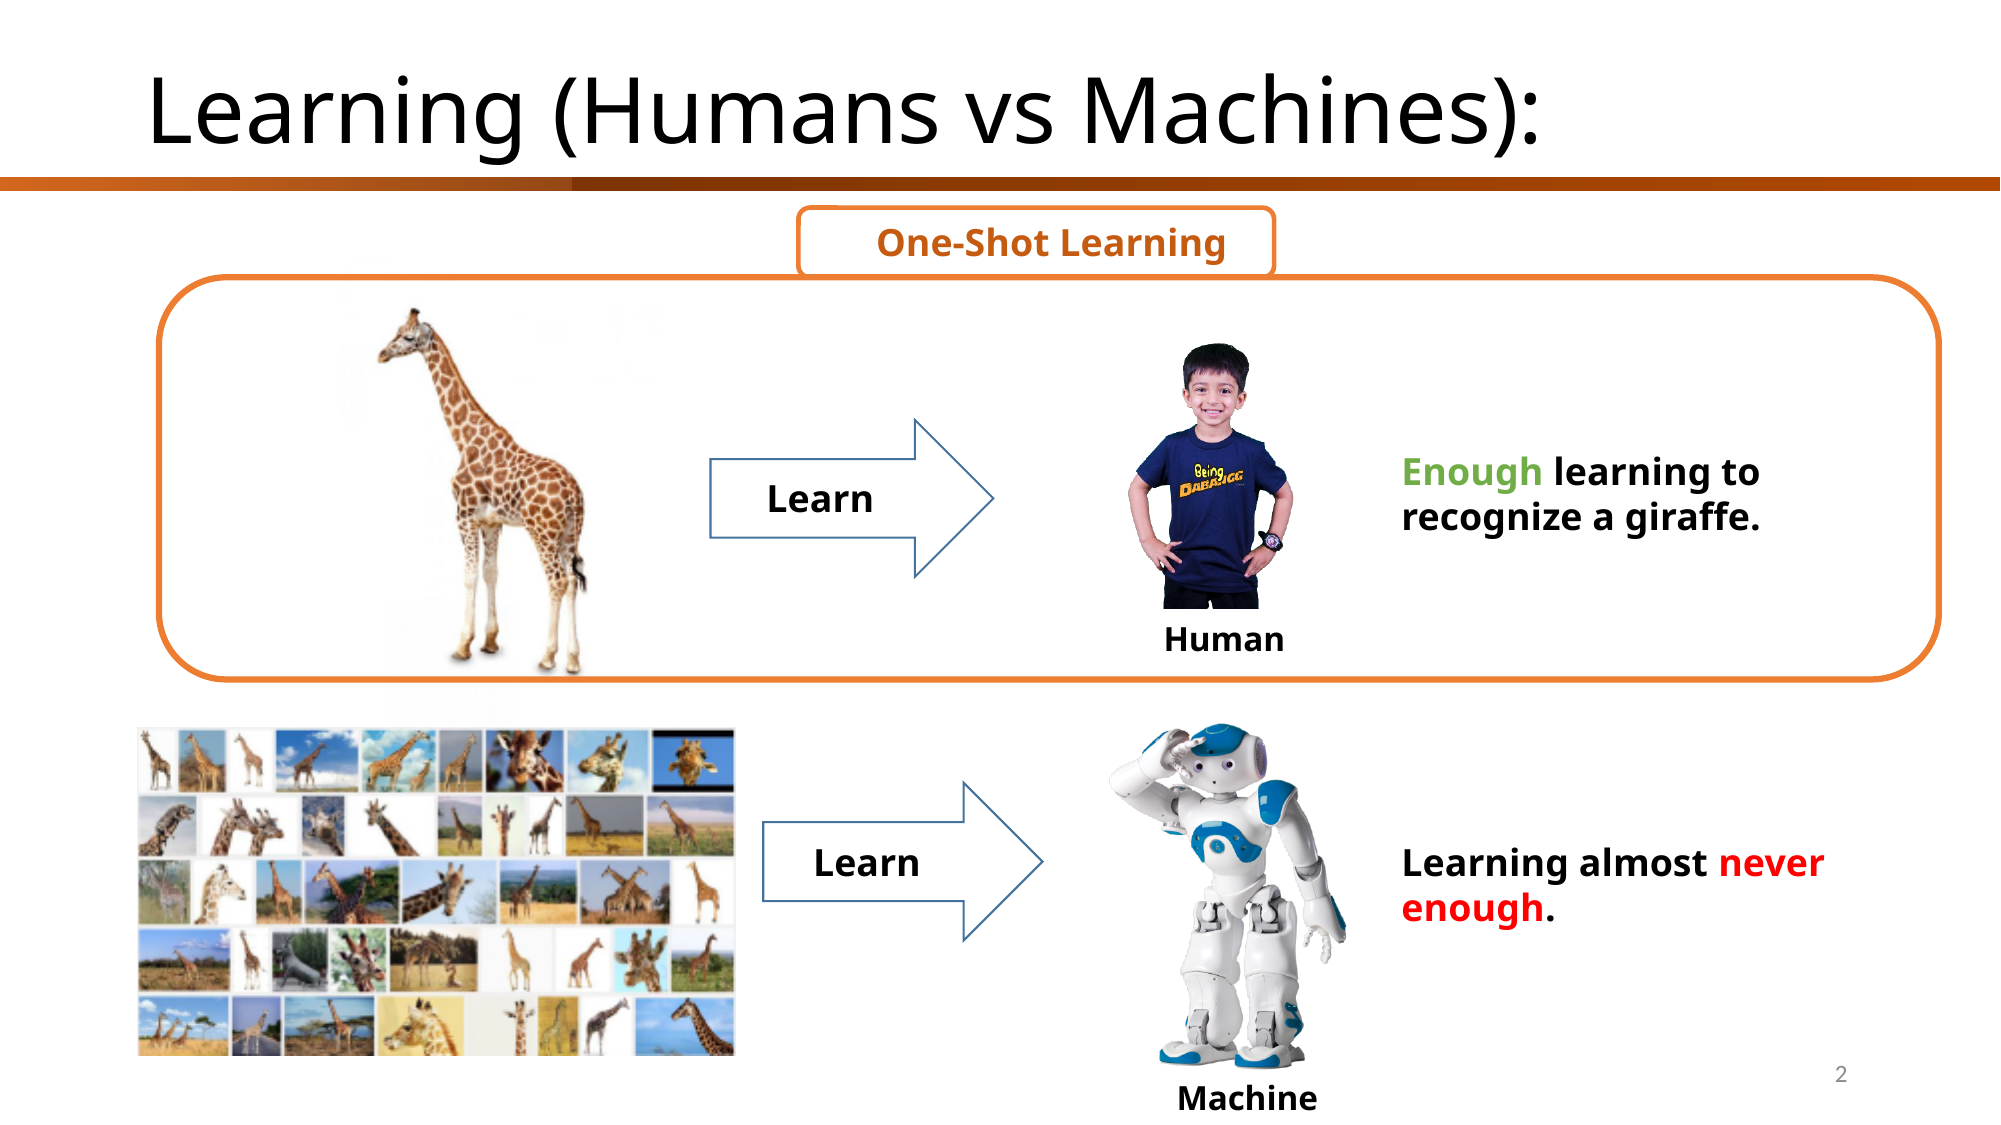

# Learning (Humans vs Machines):
One-Shot Learning
Enough learning to recognize a giraffe.
Learn
Human
Learn
Learning almost never enough.
Machine